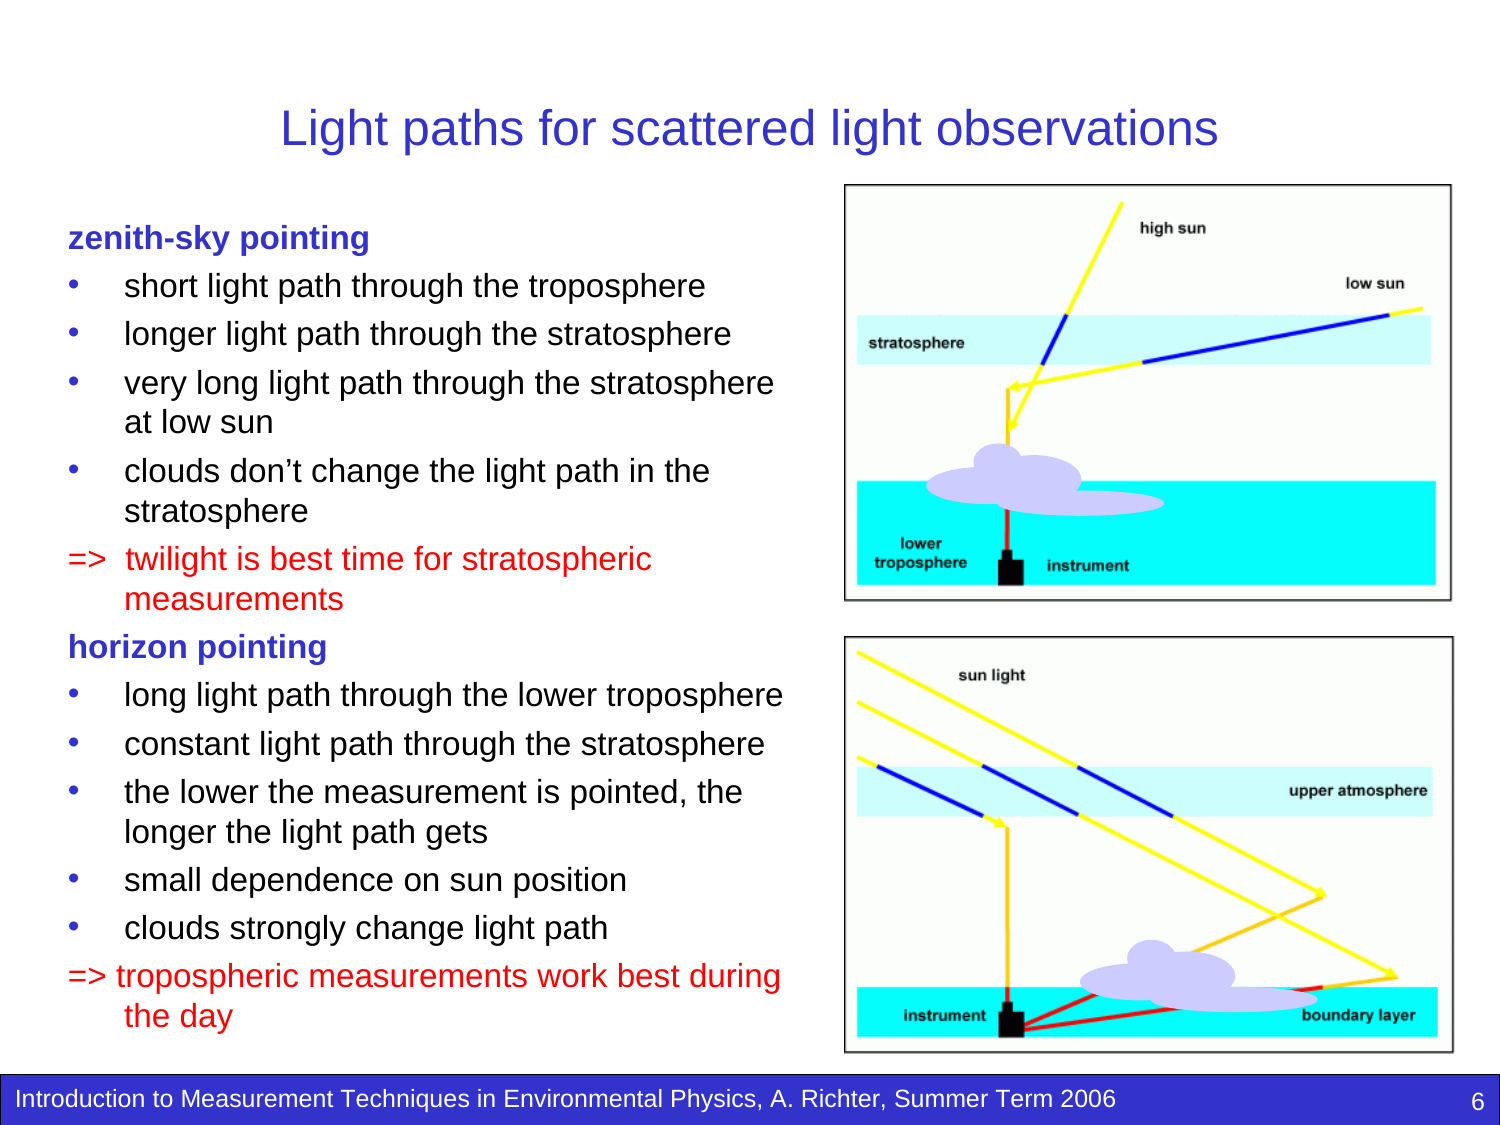

Light paths for scattered light observations
zenith-sky pointing
short light path through the troposphere
longer light path through the stratosphere
very long light path through the stratosphere at low sun
clouds don’t change the light path in the stratosphere
=> twilight is best time for stratospheric measurements
horizon pointing
long light path through the lower troposphere
constant light path through the stratosphere
the lower the measurement is pointed, the longer the light path gets
small dependence on sun position
clouds strongly change light path
=> tropospheric measurements work best during the day
6